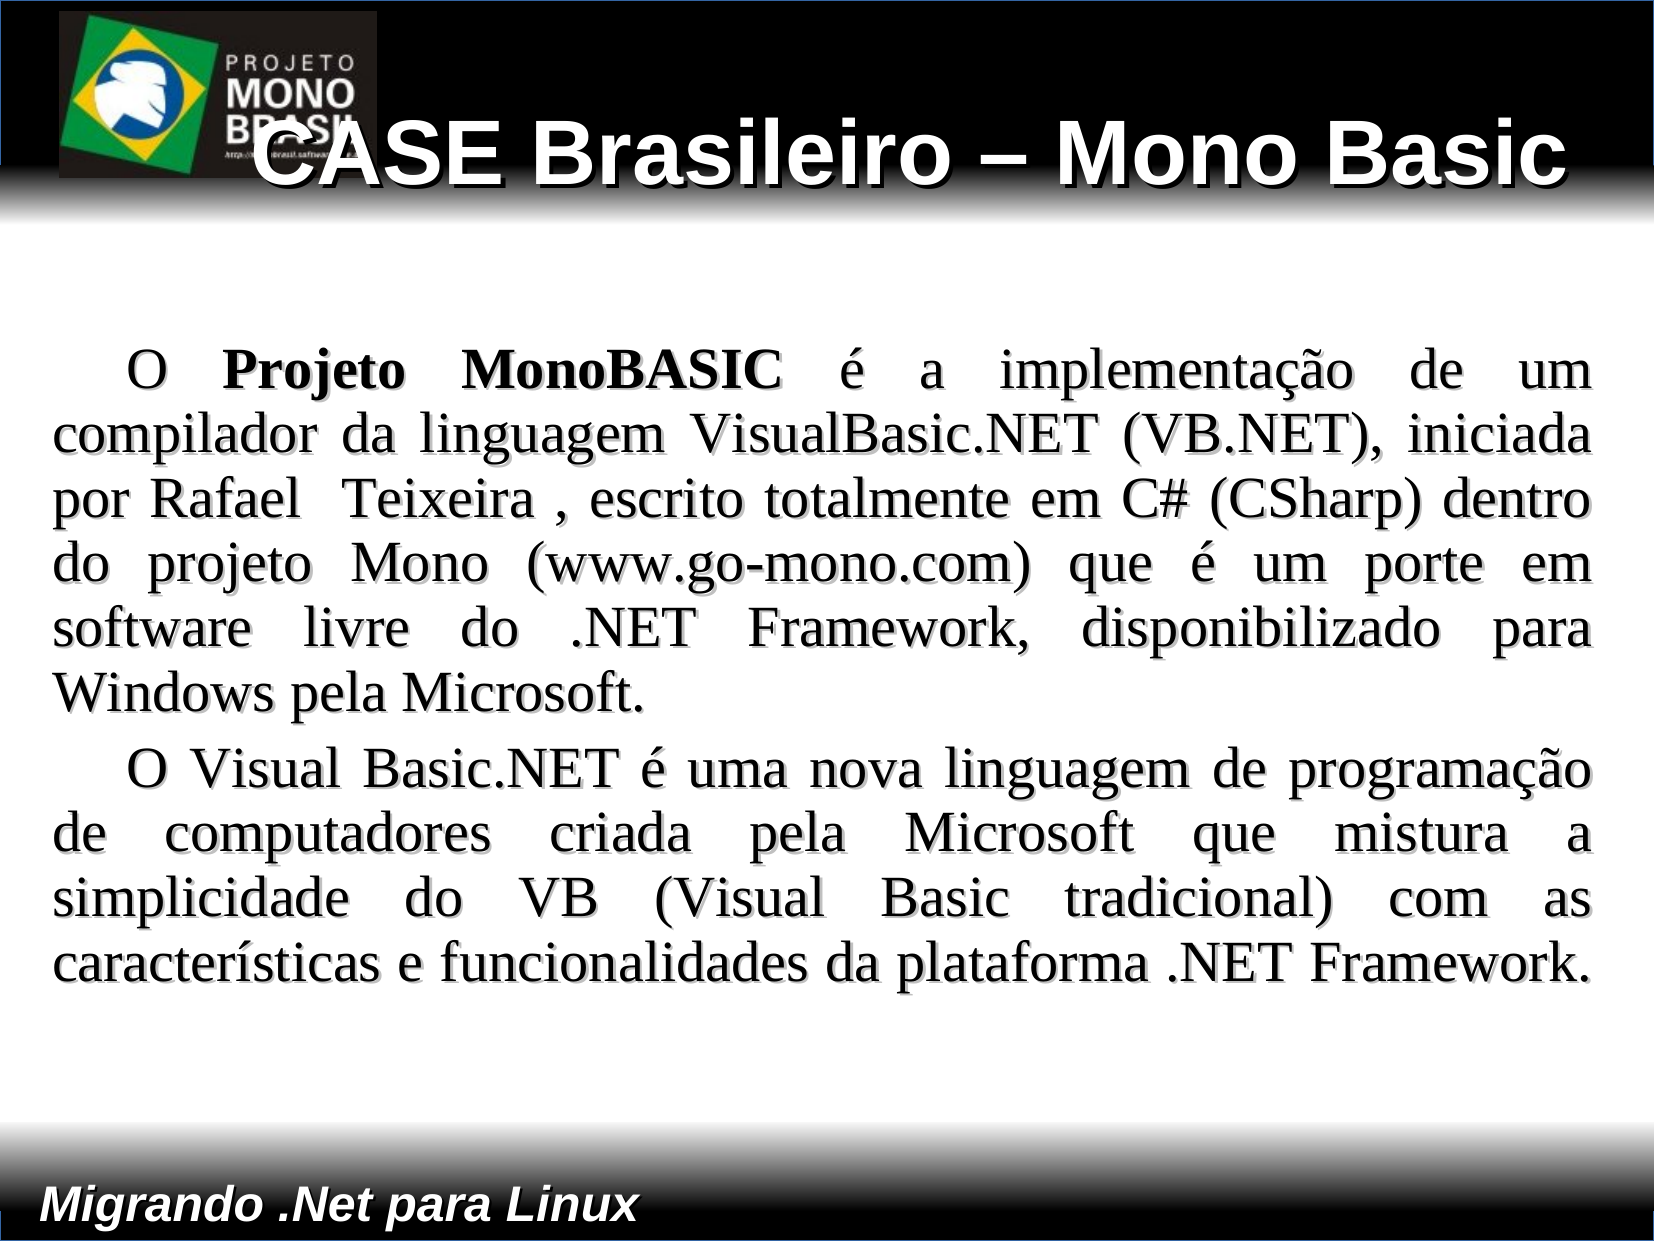

# CASE Brasileiro – Mono Basic
	O Projeto MonoBASIC é a implementação de um compilador da linguagem VisualBasic.NET (VB.NET), iniciada por Rafael Teixeira , escrito totalmente em C# (CSharp) dentro do projeto Mono (www.go-mono.com) que é um porte em software livre do .NET Framework, disponibilizado para Windows pela Microsoft.
	O Visual Basic.NET é uma nova linguagem de programação de computadores criada pela Microsoft que mistura a simplicidade do VB (Visual Basic tradicional) com as características e funcionalidades da plataforma .NET Framework.
Migrando .Net para Linux